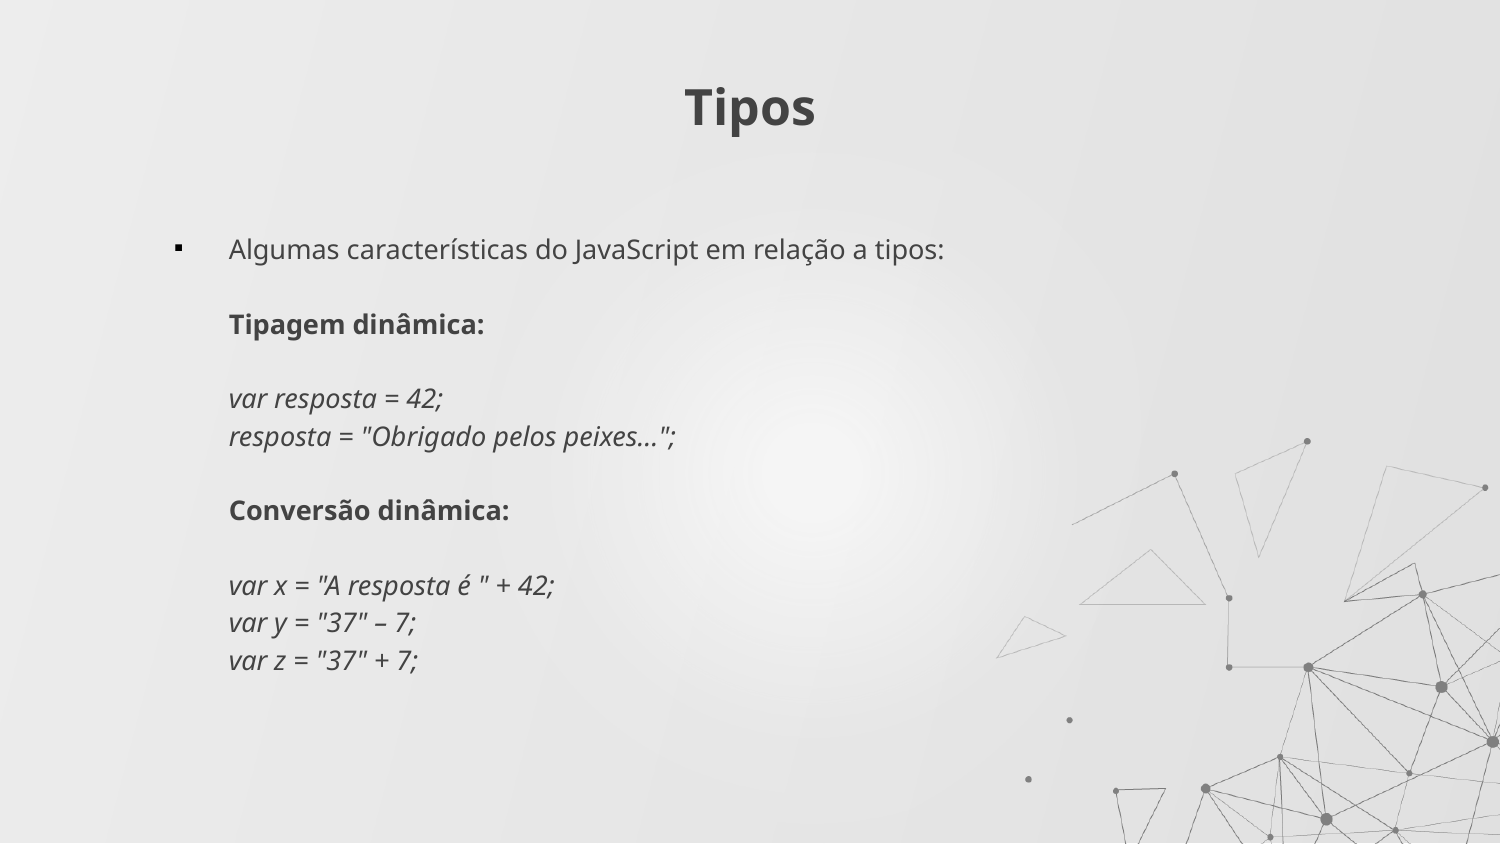

Tipos
# Algumas características do JavaScript em relação a tipos:
Tipagem dinâmica:
var resposta = 42;
resposta = "Obrigado pelos peixes...";
Conversão dinâmica:
var x = "A resposta é " + 42;
var y = "37" – 7;
var z = "37" + 7;